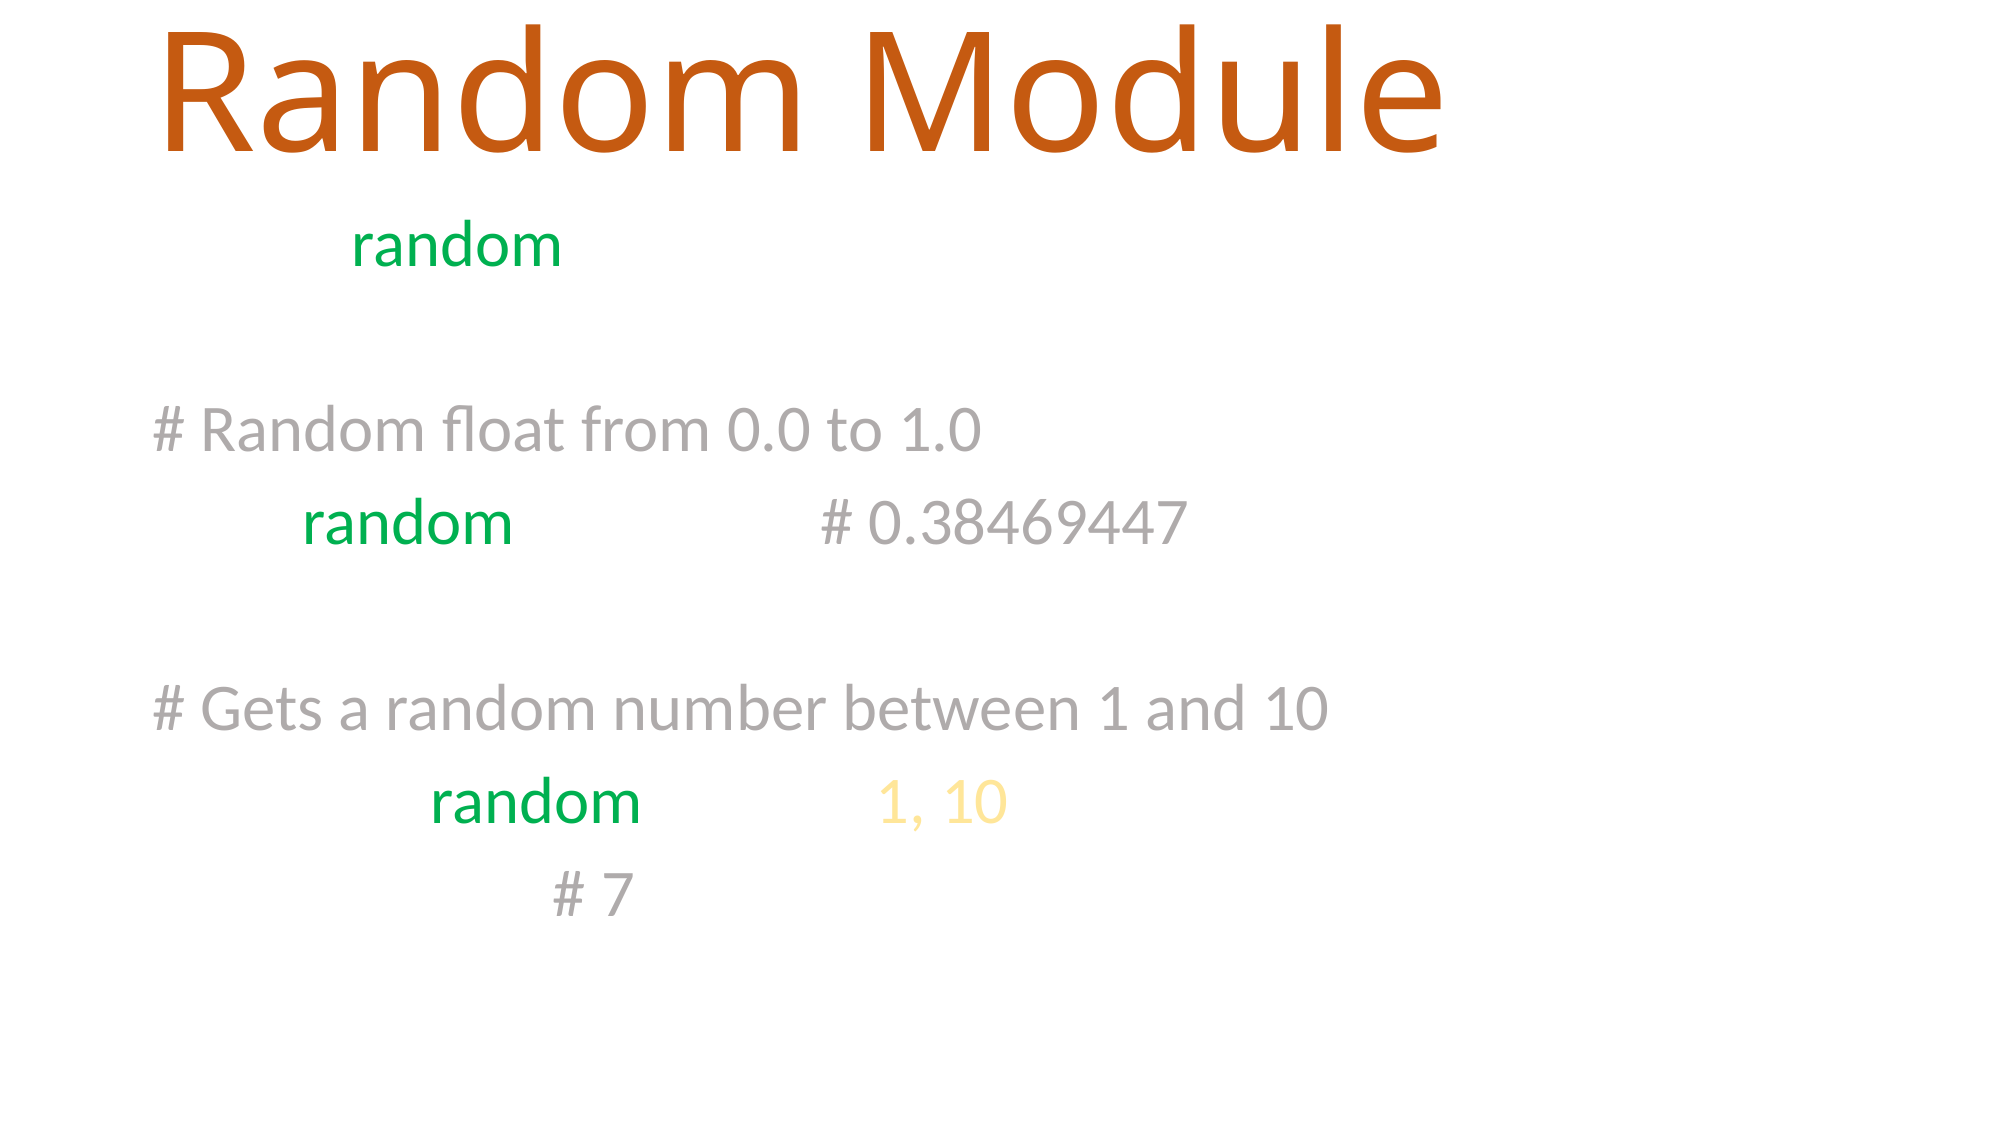

# Random Module
import random
# Random float from 0.0 to 1.0
print(random.random()) # 0.38469447
# Gets a random number between 1 and 10
number = random.randint(1, 10)
print(number) # 7